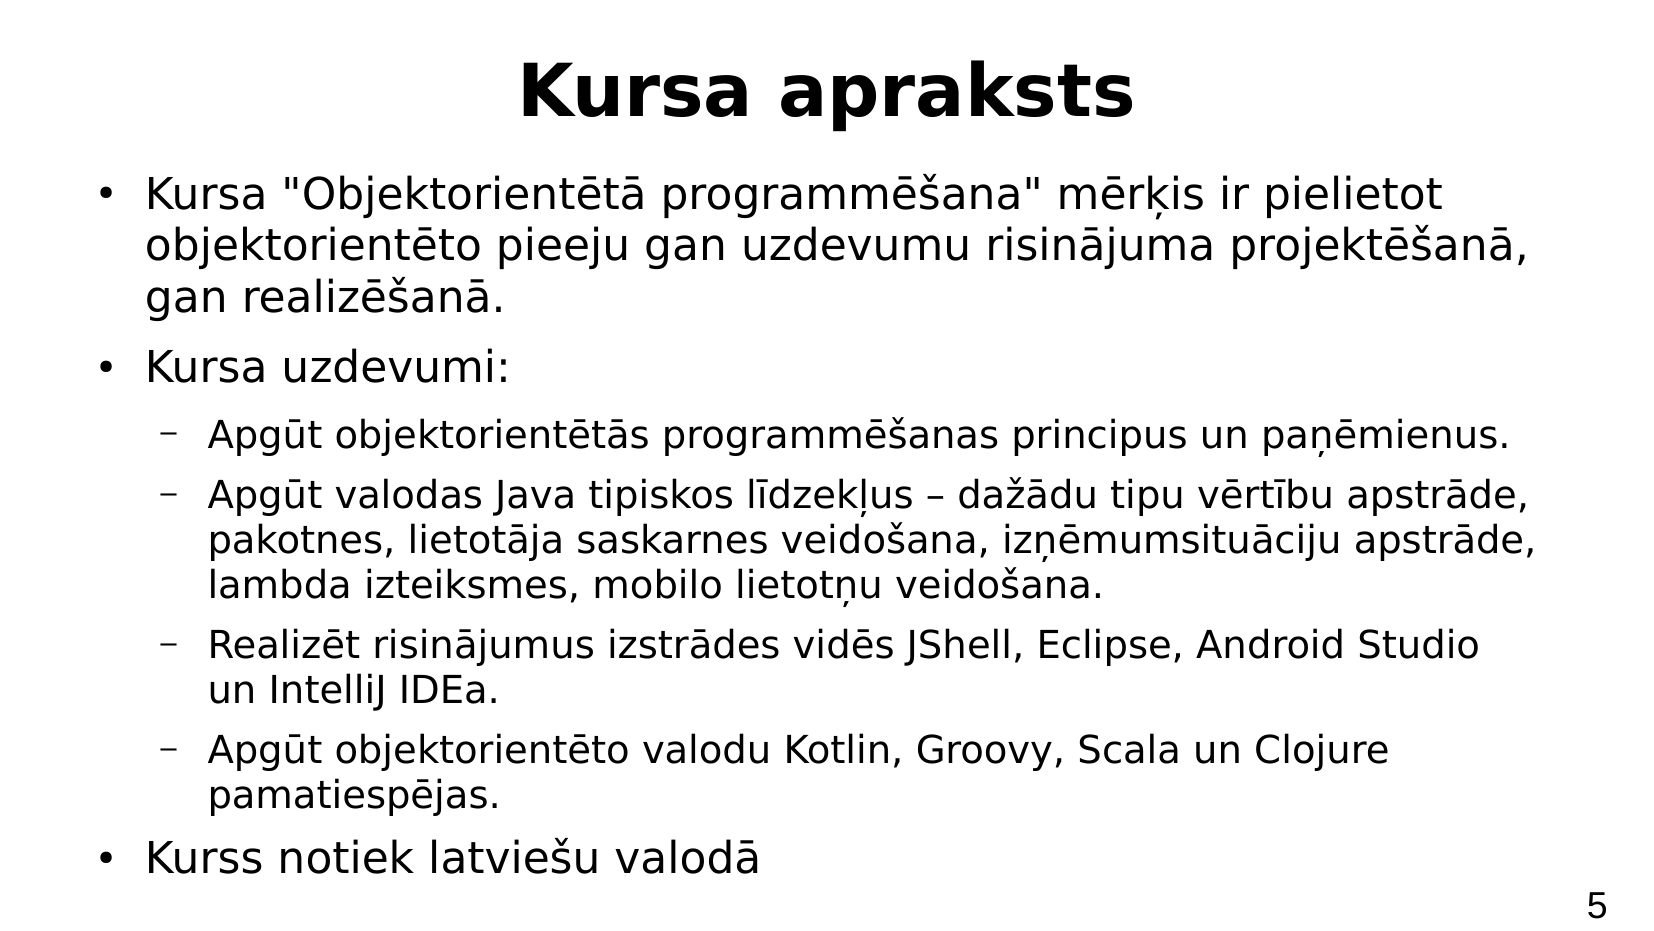

# Kursa apraksts
Kursa "Objektorientētā programmēšana" mērķis ir pielietot objektorientēto pieeju gan uzdevumu risinājuma projektēšanā, gan realizēšanā.
Kursa uzdevumi:
Apgūt objektorientētās programmēšanas principus un paņēmienus.
Apgūt valodas Java tipiskos līdzekļus – dažādu tipu vērtību apstrāde, pakotnes, lietotāja saskarnes veidošana, izņēmumsituāciju apstrāde, lambda izteiksmes, mobilo lietotņu veidošana.
Realizēt risinājumus izstrādes vidēs JShell, Eclipse, Android Studio un IntelliJ IDEa.
Apgūt objektorientēto valodu Kotlin, Groovy, Scala un Clojure pamatiespējas.
Kurss notiek latviešu valodā